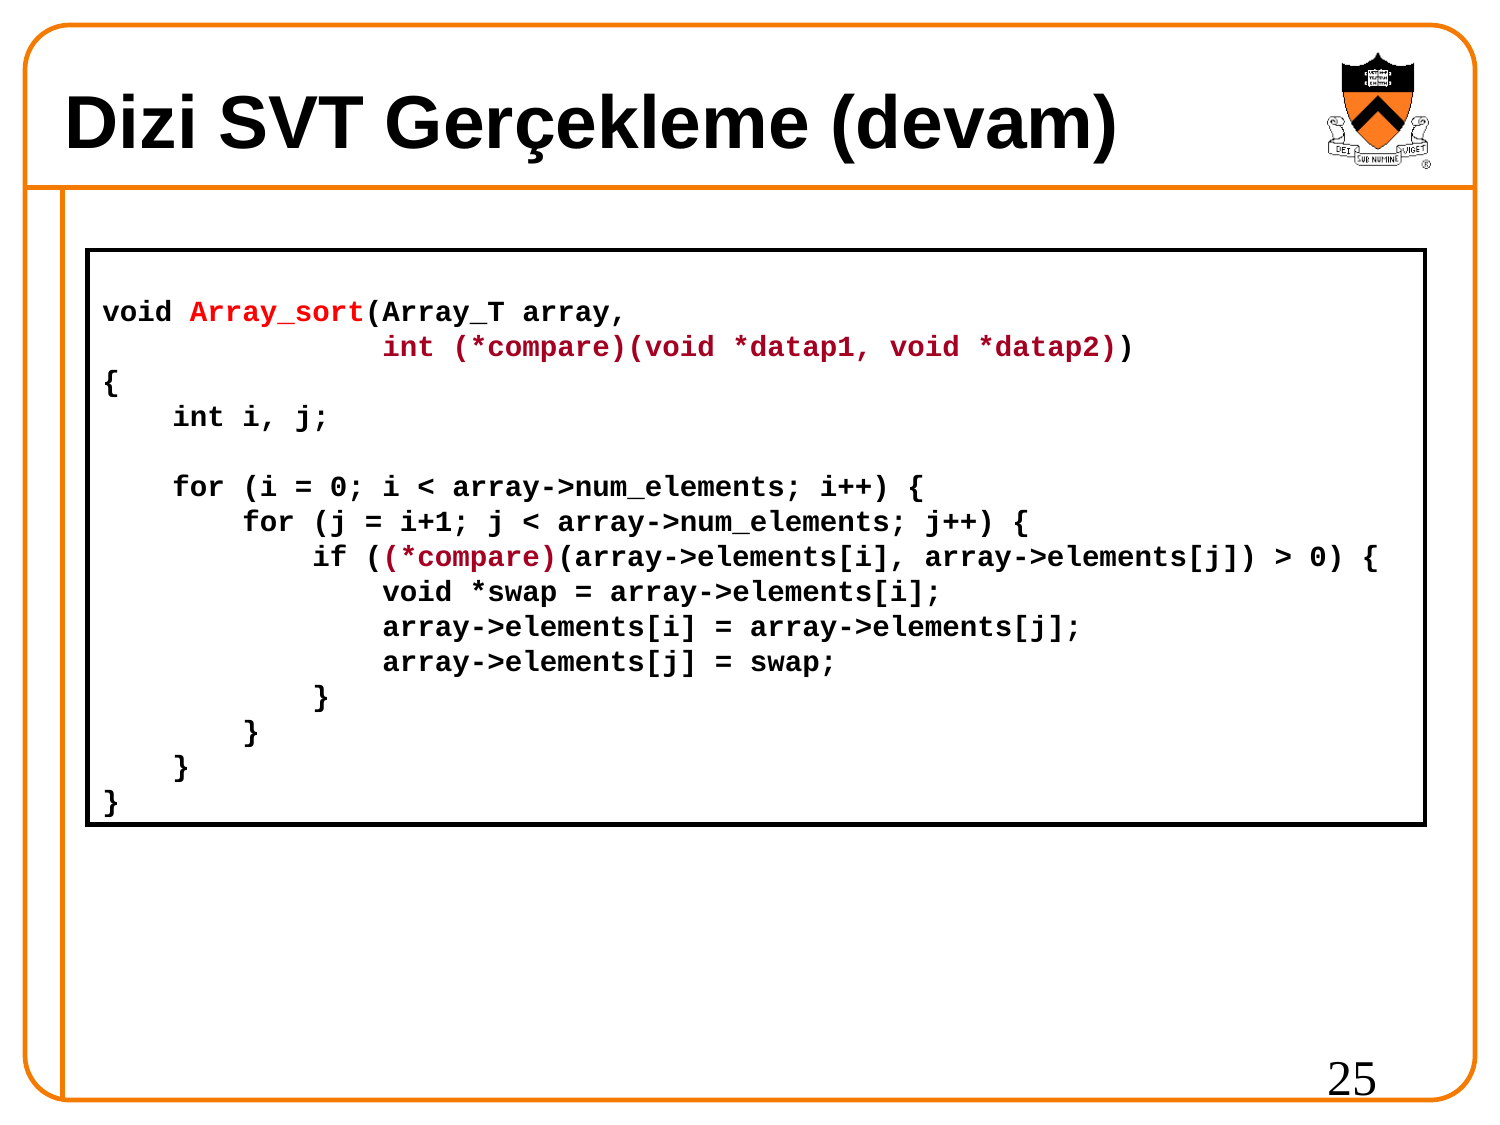

# Dizi SVT Gerçekleme (devam)
void Array_sort(Array_T array,
 int (*compare)(void *datap1, void *datap2))
{
 int i, j;
 for (i = 0; i < array->num_elements; i++) {
 for (j = i+1; j < array->num_elements; j++) {
 if ((*compare)(array->elements[i], array->elements[j]) > 0) {
 void *swap = array->elements[i];
 array->elements[i] = array->elements[j];
 array->elements[j] = swap;
 }
 }
 }
}
25